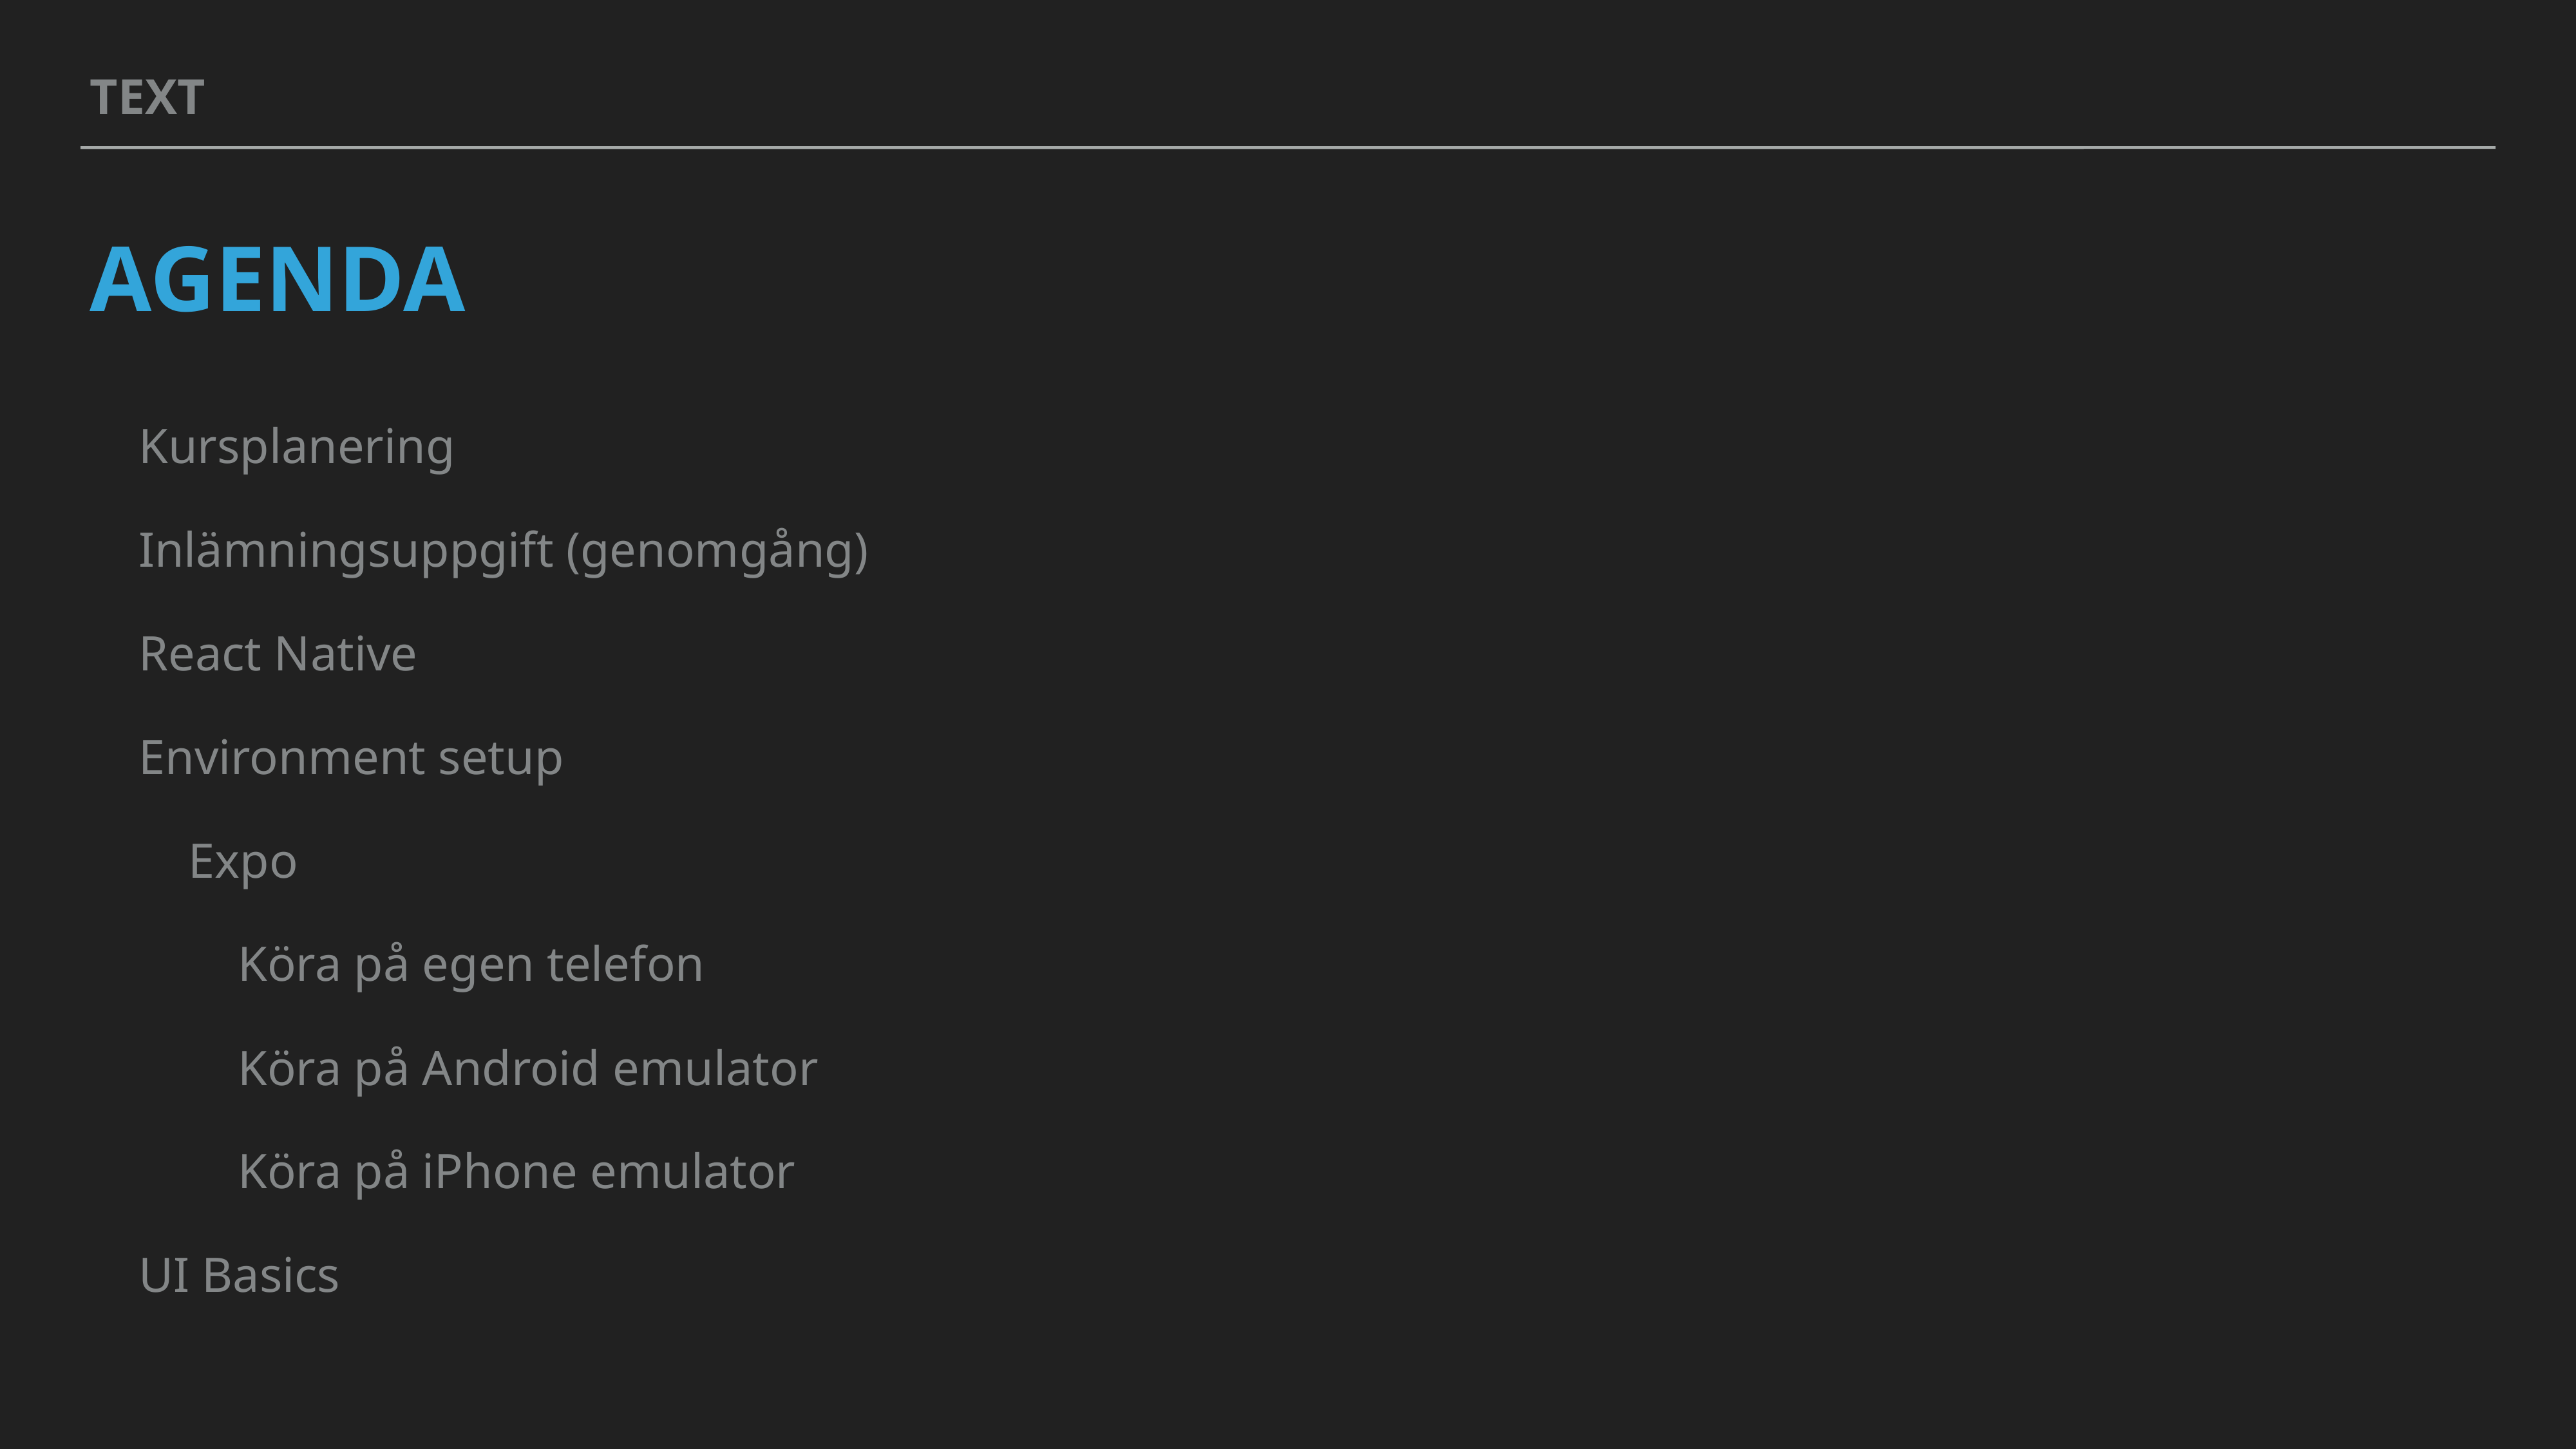

Agenda
Kursplanering
Inlämningsuppgift (genomgång)
React Native
Environment setup
Expo
Köra på egen telefon
Köra på Android emulator
Köra på iPhone emulator
UI Basics